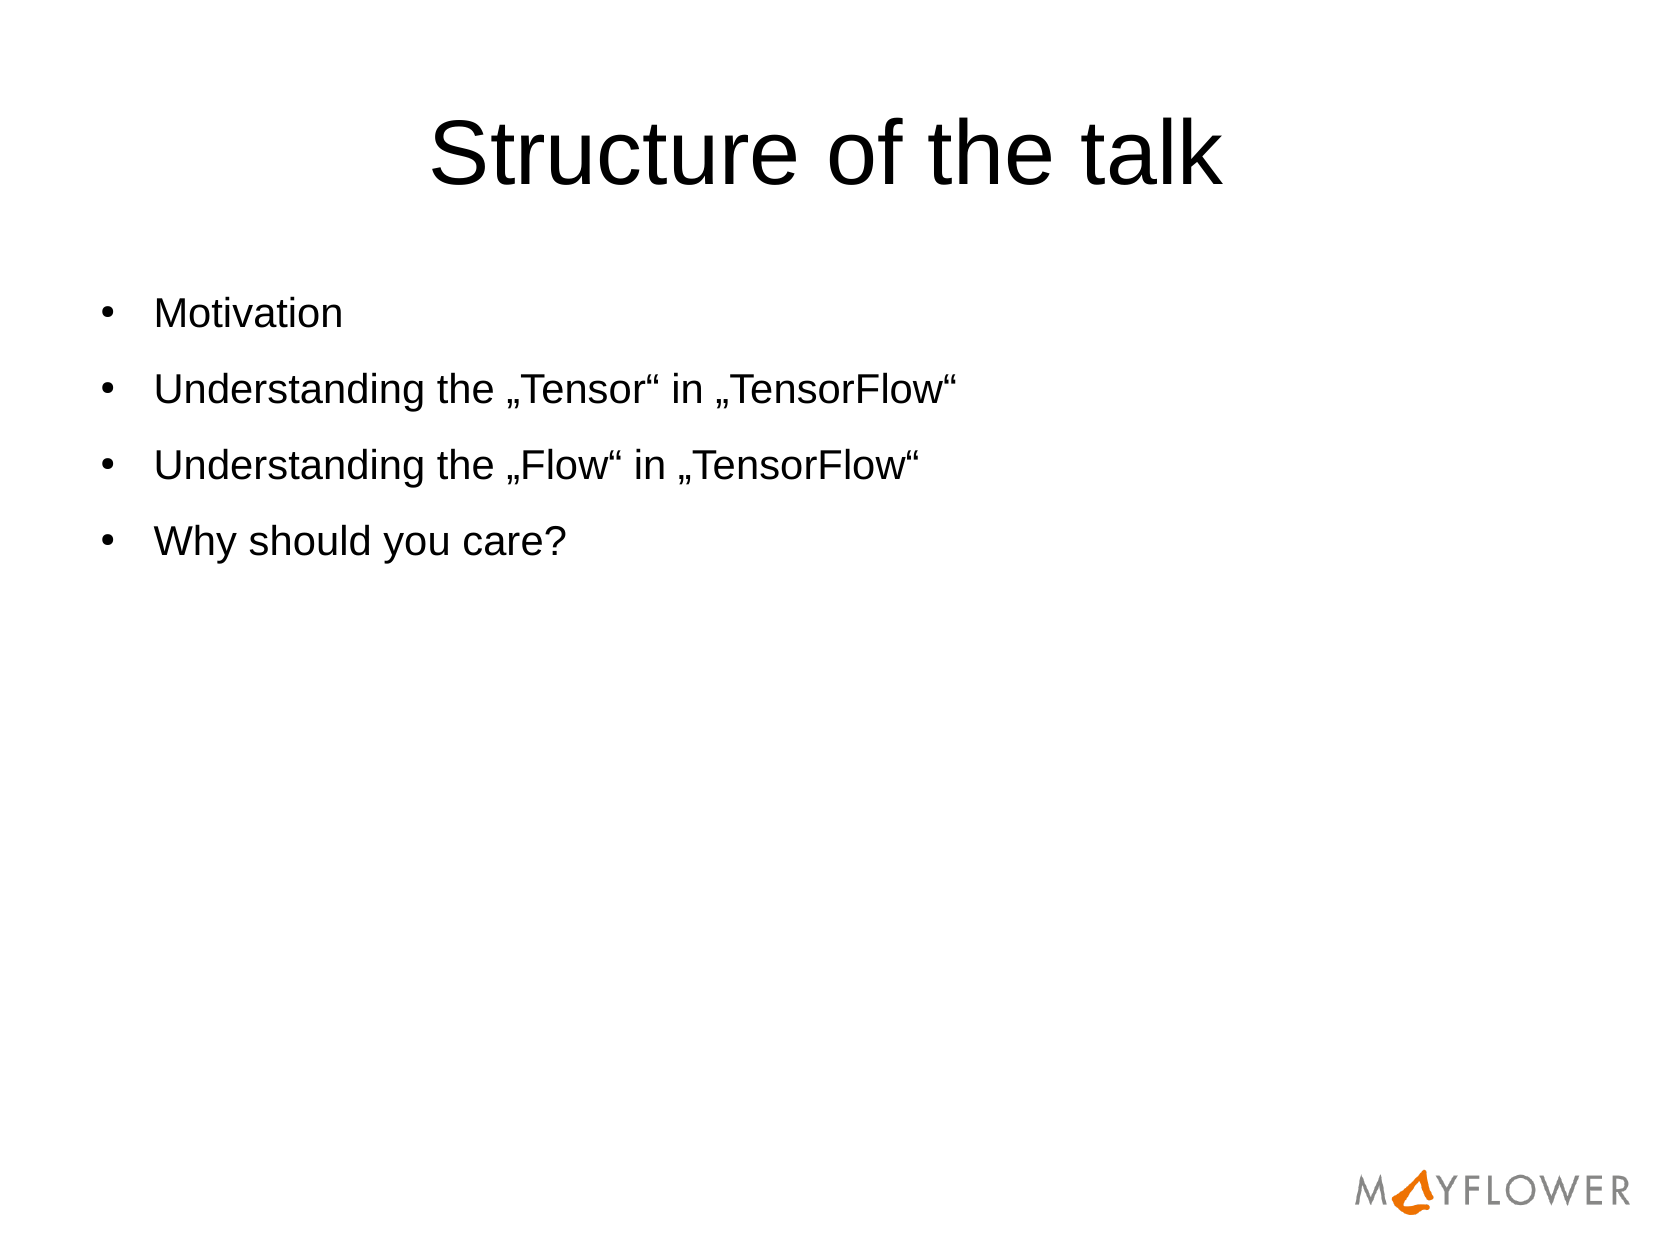

# Structure of the talk
Motivation
Understanding the „Tensor“ in „TensorFlow“
Understanding the „Flow“ in „TensorFlow“
Why should you care?